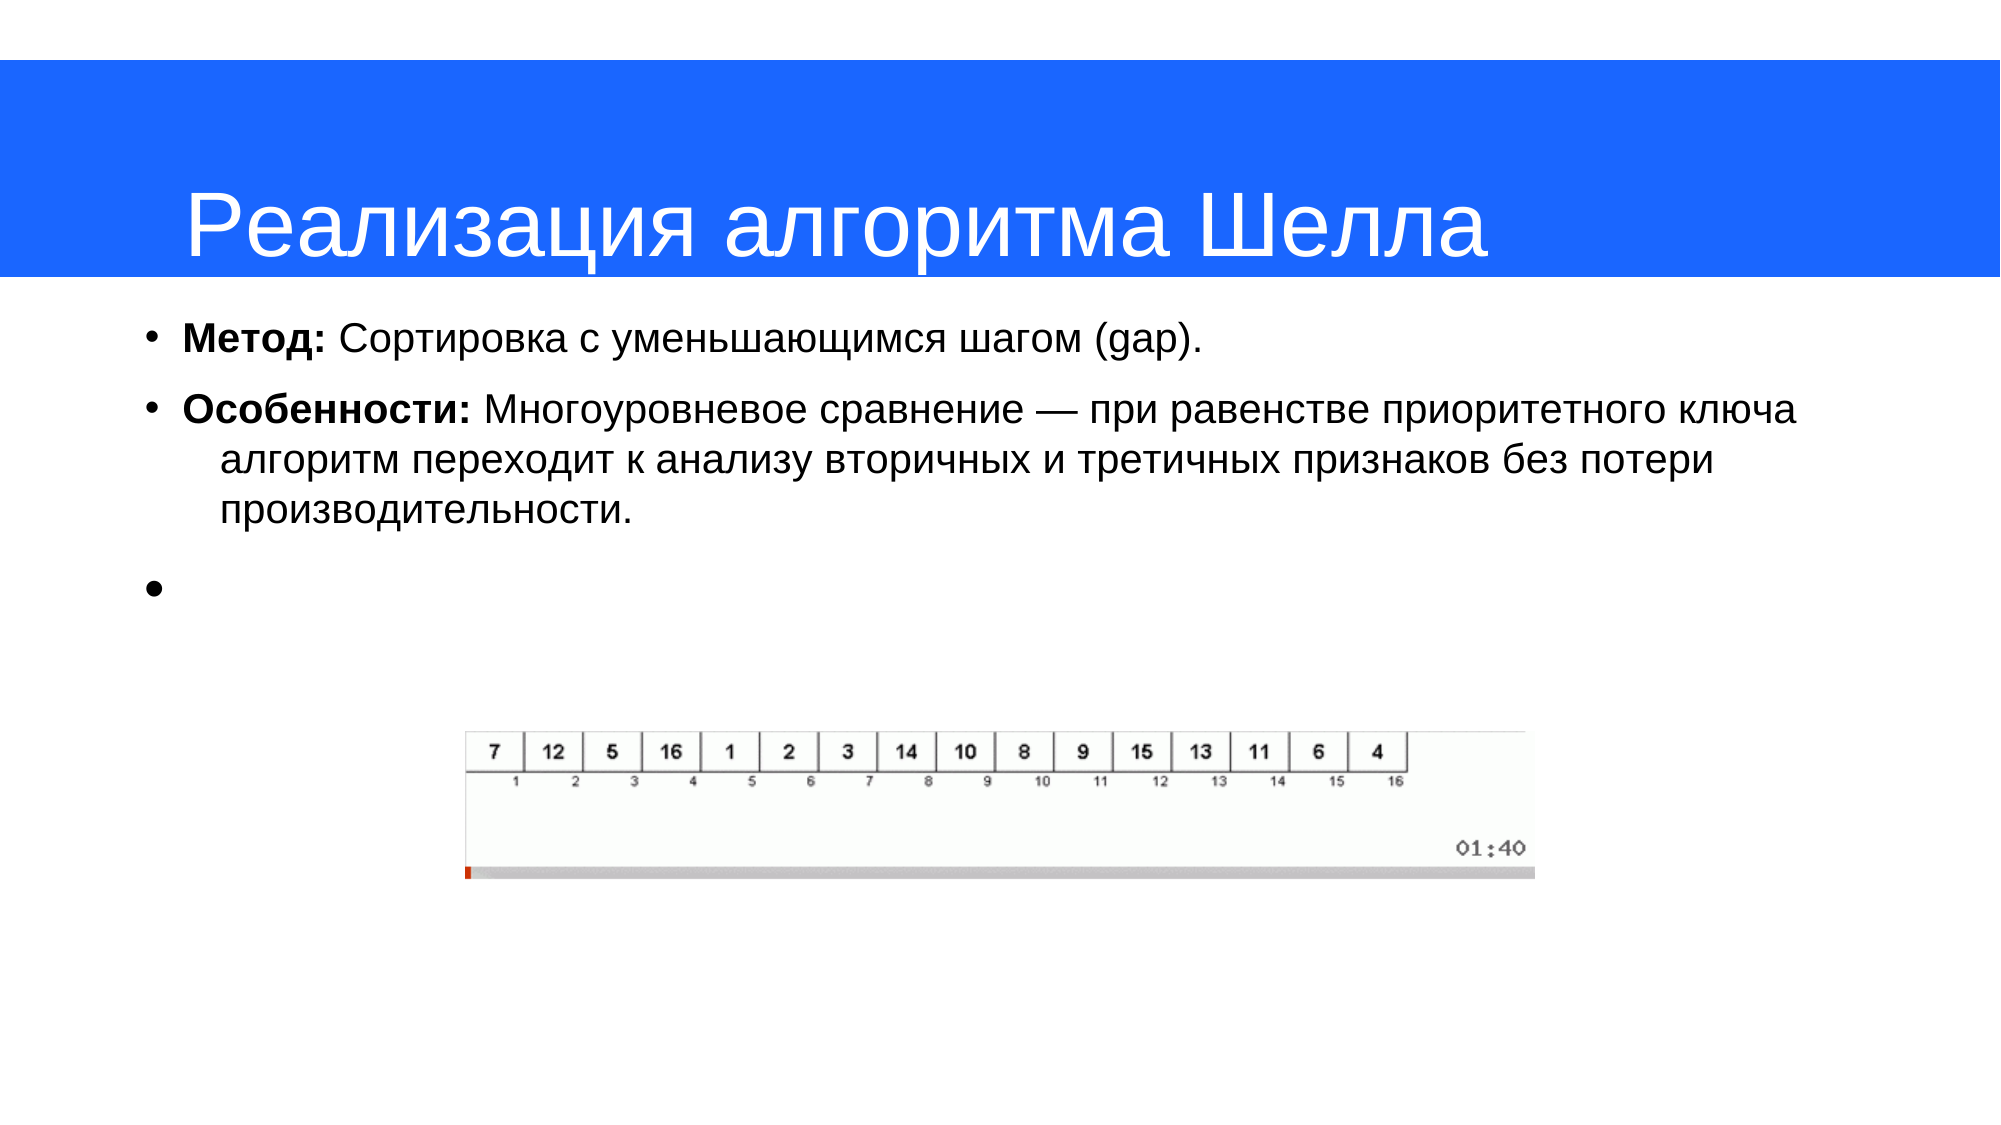

Реализация алгоритма Шелла
# Метод: Сортировка с уменьшающимся шагом (gap).
Особенности: Многоуровневое сравнение — при равенстве приоритетного ключа алгоритм переходит к анализу вторичных и третичных признаков без потери производительности.